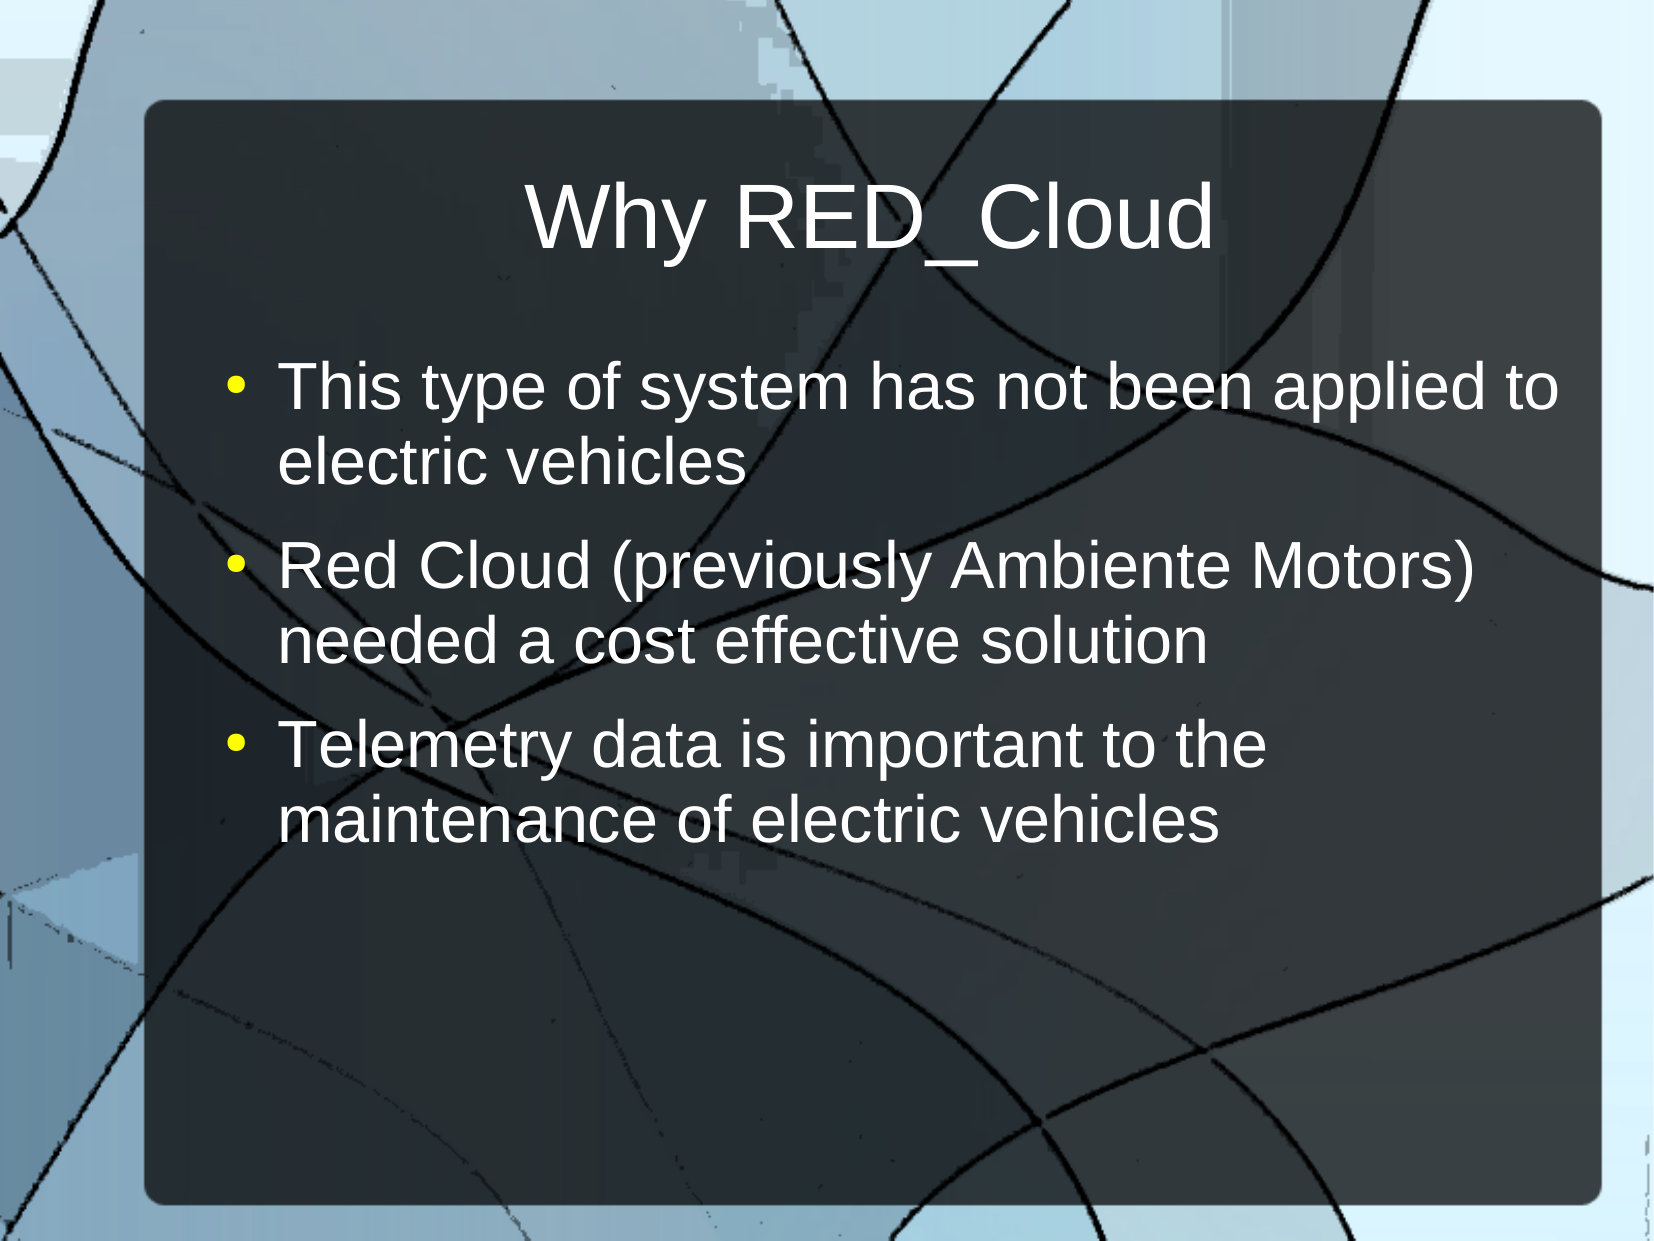

# Why RED_Cloud
This type of system has not been applied to electric vehicles
Red Cloud (previously Ambiente Motors) needed a cost effective solution
Telemetry data is important to the maintenance of electric vehicles